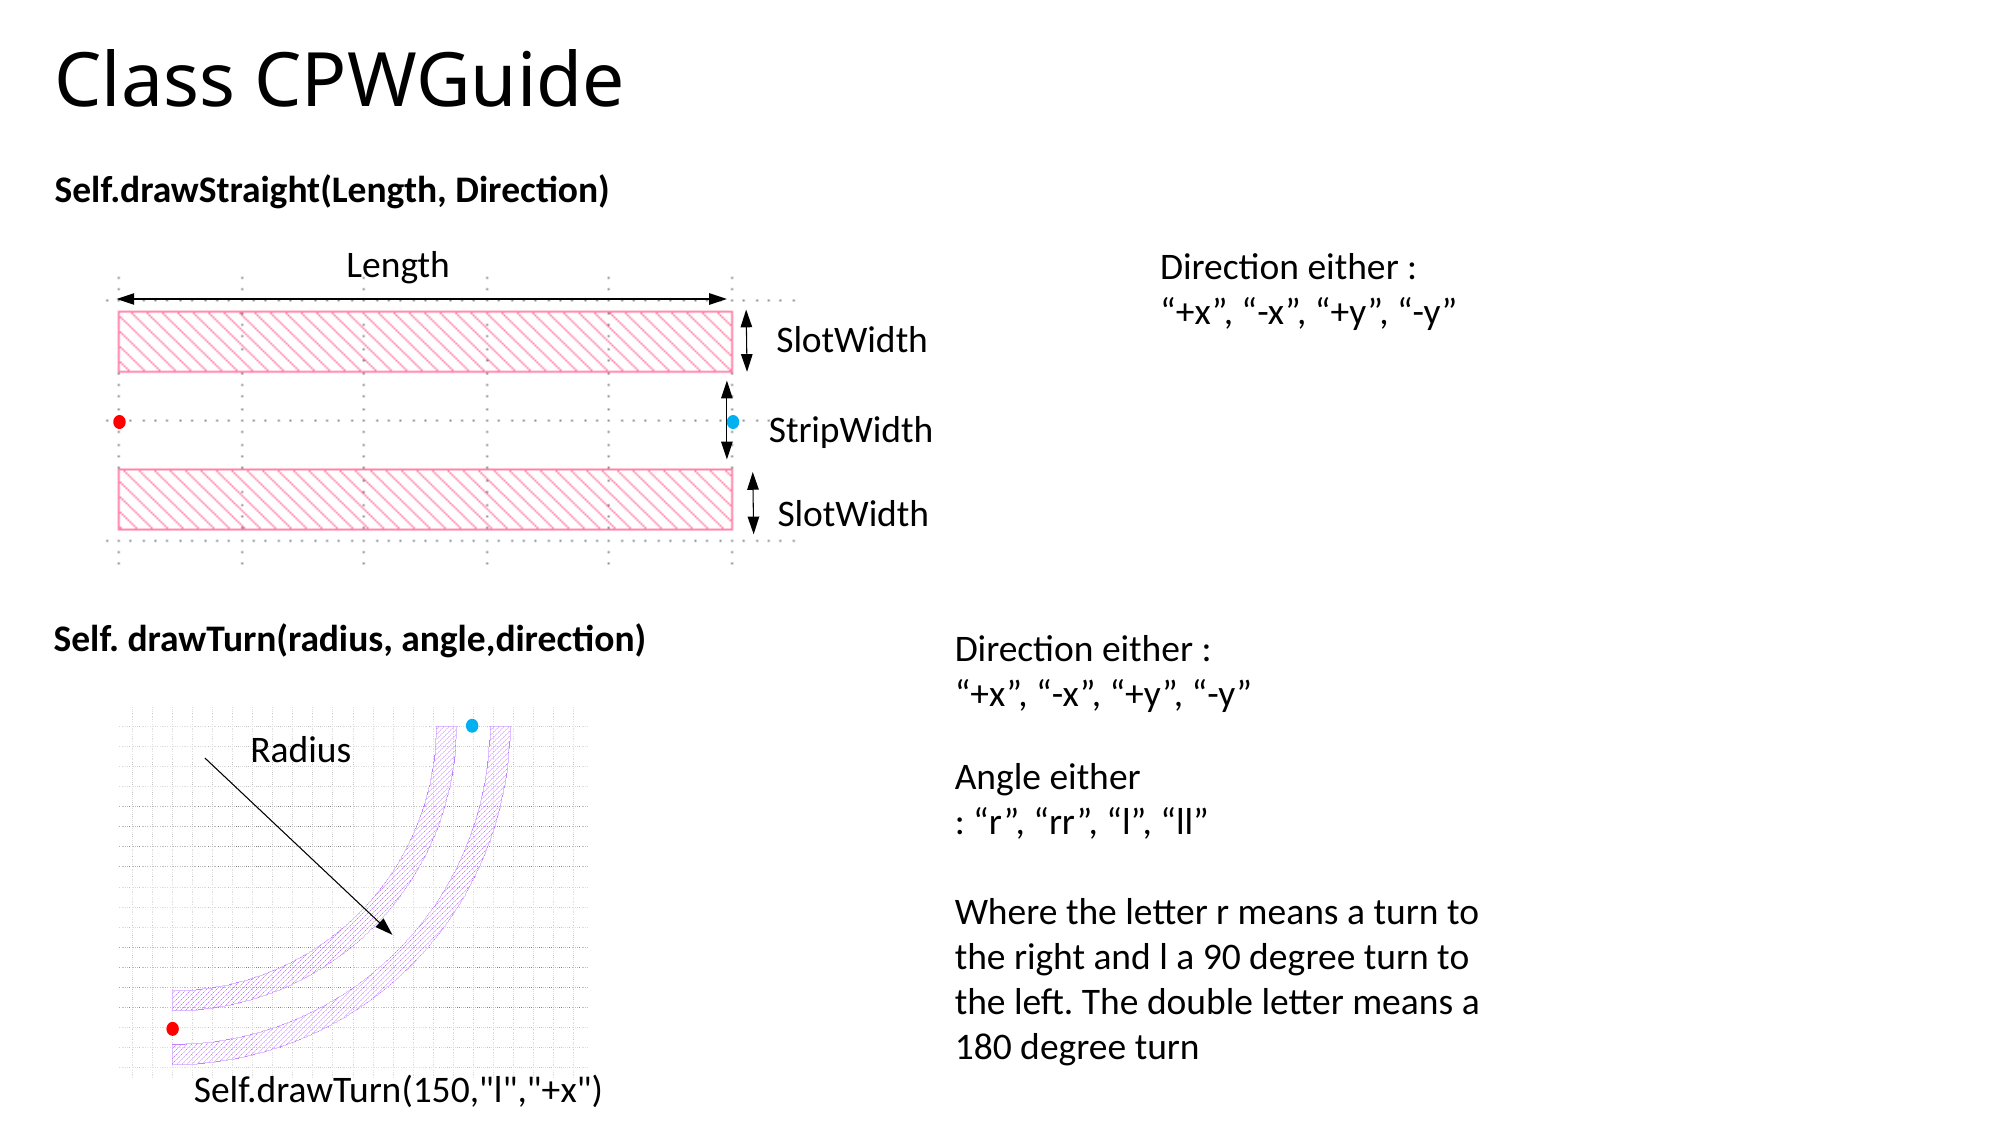

# Class CPWGuide
Self.drawStraight(Length, Direction)
Length
Direction either : “+x”, “-x”, “+y”, “-y”
SlotWidth
StripWidth
SlotWidth
Self. drawTurn(radius, angle,direction)
Direction either : “+x”, “-x”, “+y”, “-y”
Radius
Angle either
: “r”, “rr”, “l”, “ll”
Where the letter r means a turn to the right and l a 90 degree turn to the left. The double letter means a 180 degree turn
Self.drawTurn(150,"l","+x")